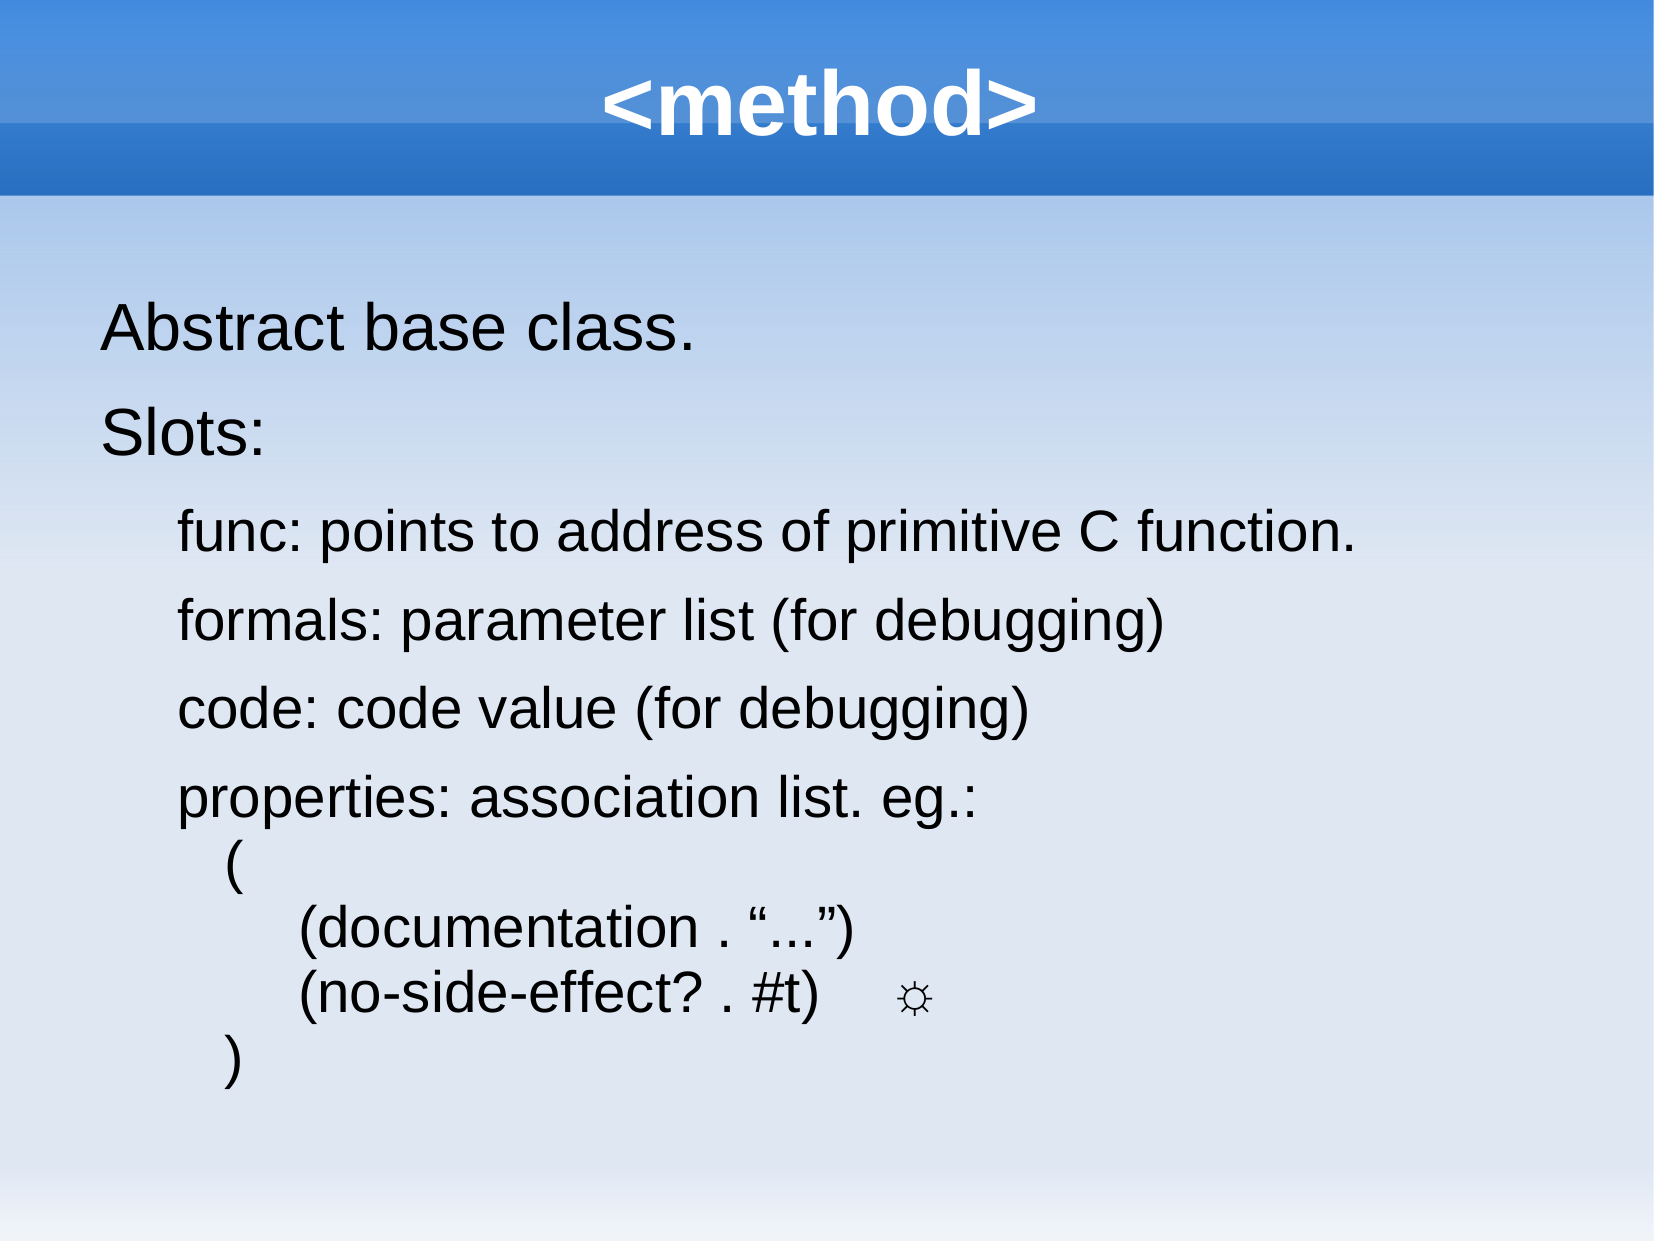

# <method>
Abstract base class.
Slots:
func: points to address of primitive C function.
formals: parameter list (for debugging)
code: code value (for debugging)
properties: association list. eg.:
(
	(documentation . “...”)
	(no-side-effect? . #t) 	☼
)